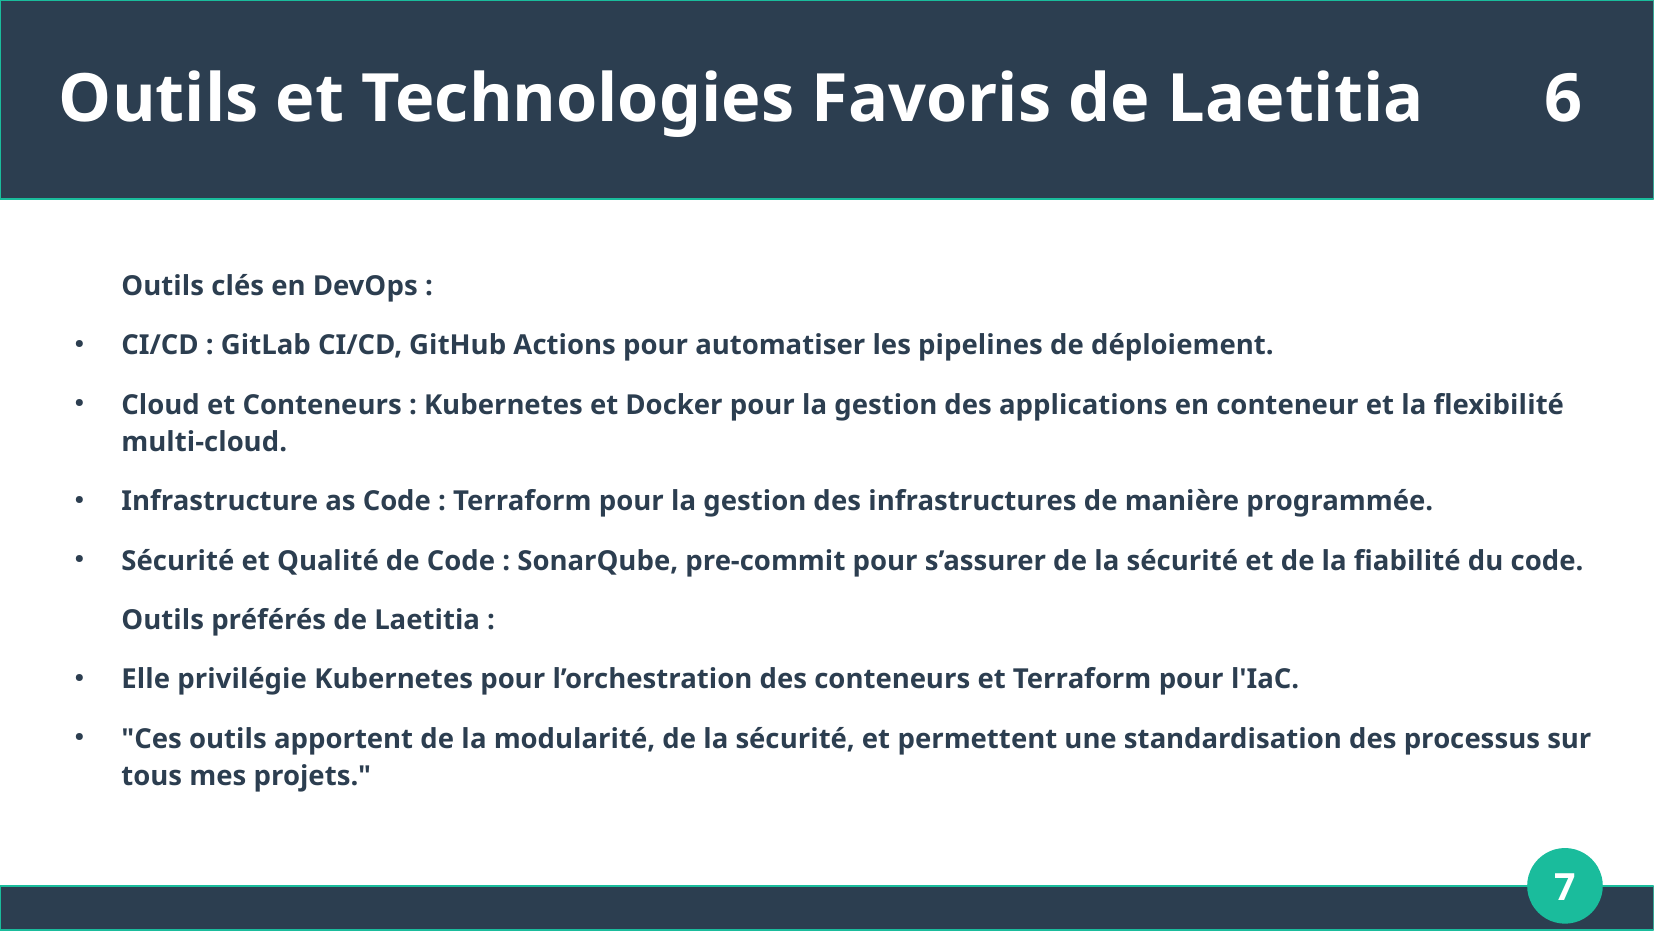

# Outils et Technologies Favoris de Laetitia 6
Outils clés en DevOps :
CI/CD : GitLab CI/CD, GitHub Actions pour automatiser les pipelines de déploiement.
Cloud et Conteneurs : Kubernetes et Docker pour la gestion des applications en conteneur et la flexibilité multi-cloud.
Infrastructure as Code : Terraform pour la gestion des infrastructures de manière programmée.
Sécurité et Qualité de Code : SonarQube, pre-commit pour s’assurer de la sécurité et de la fiabilité du code.
Outils préférés de Laetitia :
Elle privilégie Kubernetes pour l’orchestration des conteneurs et Terraform pour l'IaC.
"Ces outils apportent de la modularité, de la sécurité, et permettent une standardisation des processus sur tous mes projets."
7